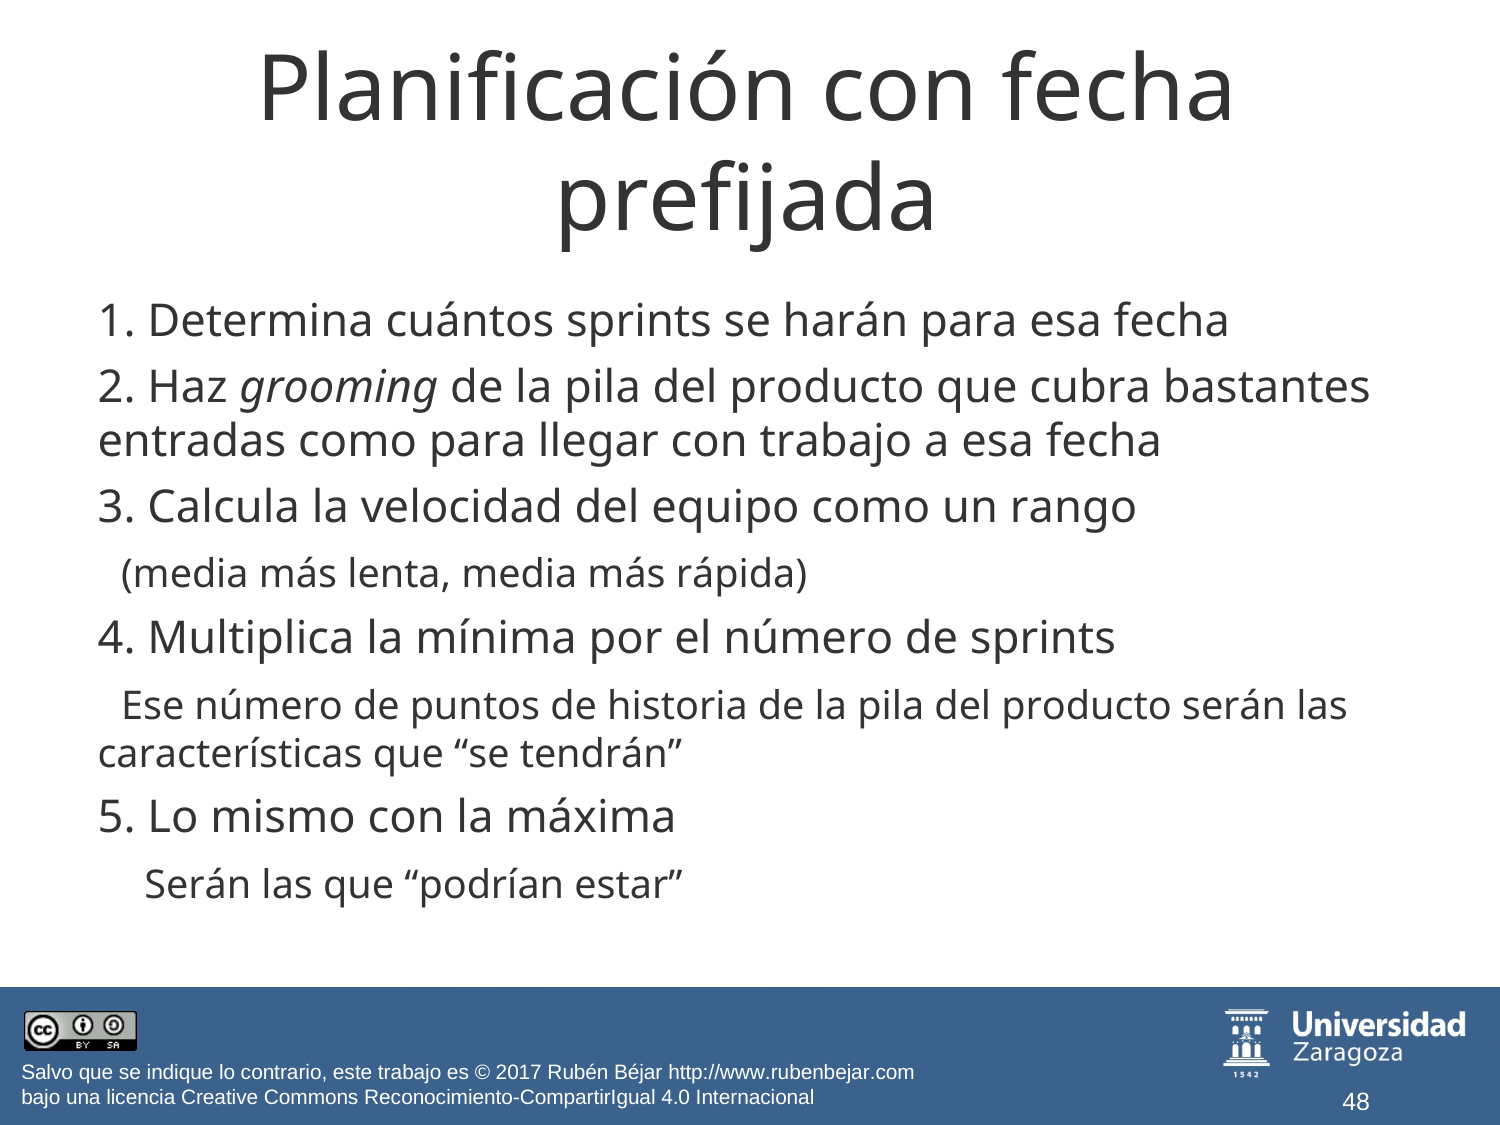

# Planificación con fecha prefijada
1. Determina cuántos sprints se harán para esa fecha
2. Haz grooming de la pila del producto que cubra bastantes entradas como para llegar con trabajo a esa fecha
3. Calcula la velocidad del equipo como un rango
 (media más lenta, media más rápida)
4. Multiplica la mínima por el número de sprints
 Ese número de puntos de historia de la pila del producto serán las características que “se tendrán”
5. Lo mismo con la máxima
 Serán las que “podrían estar”